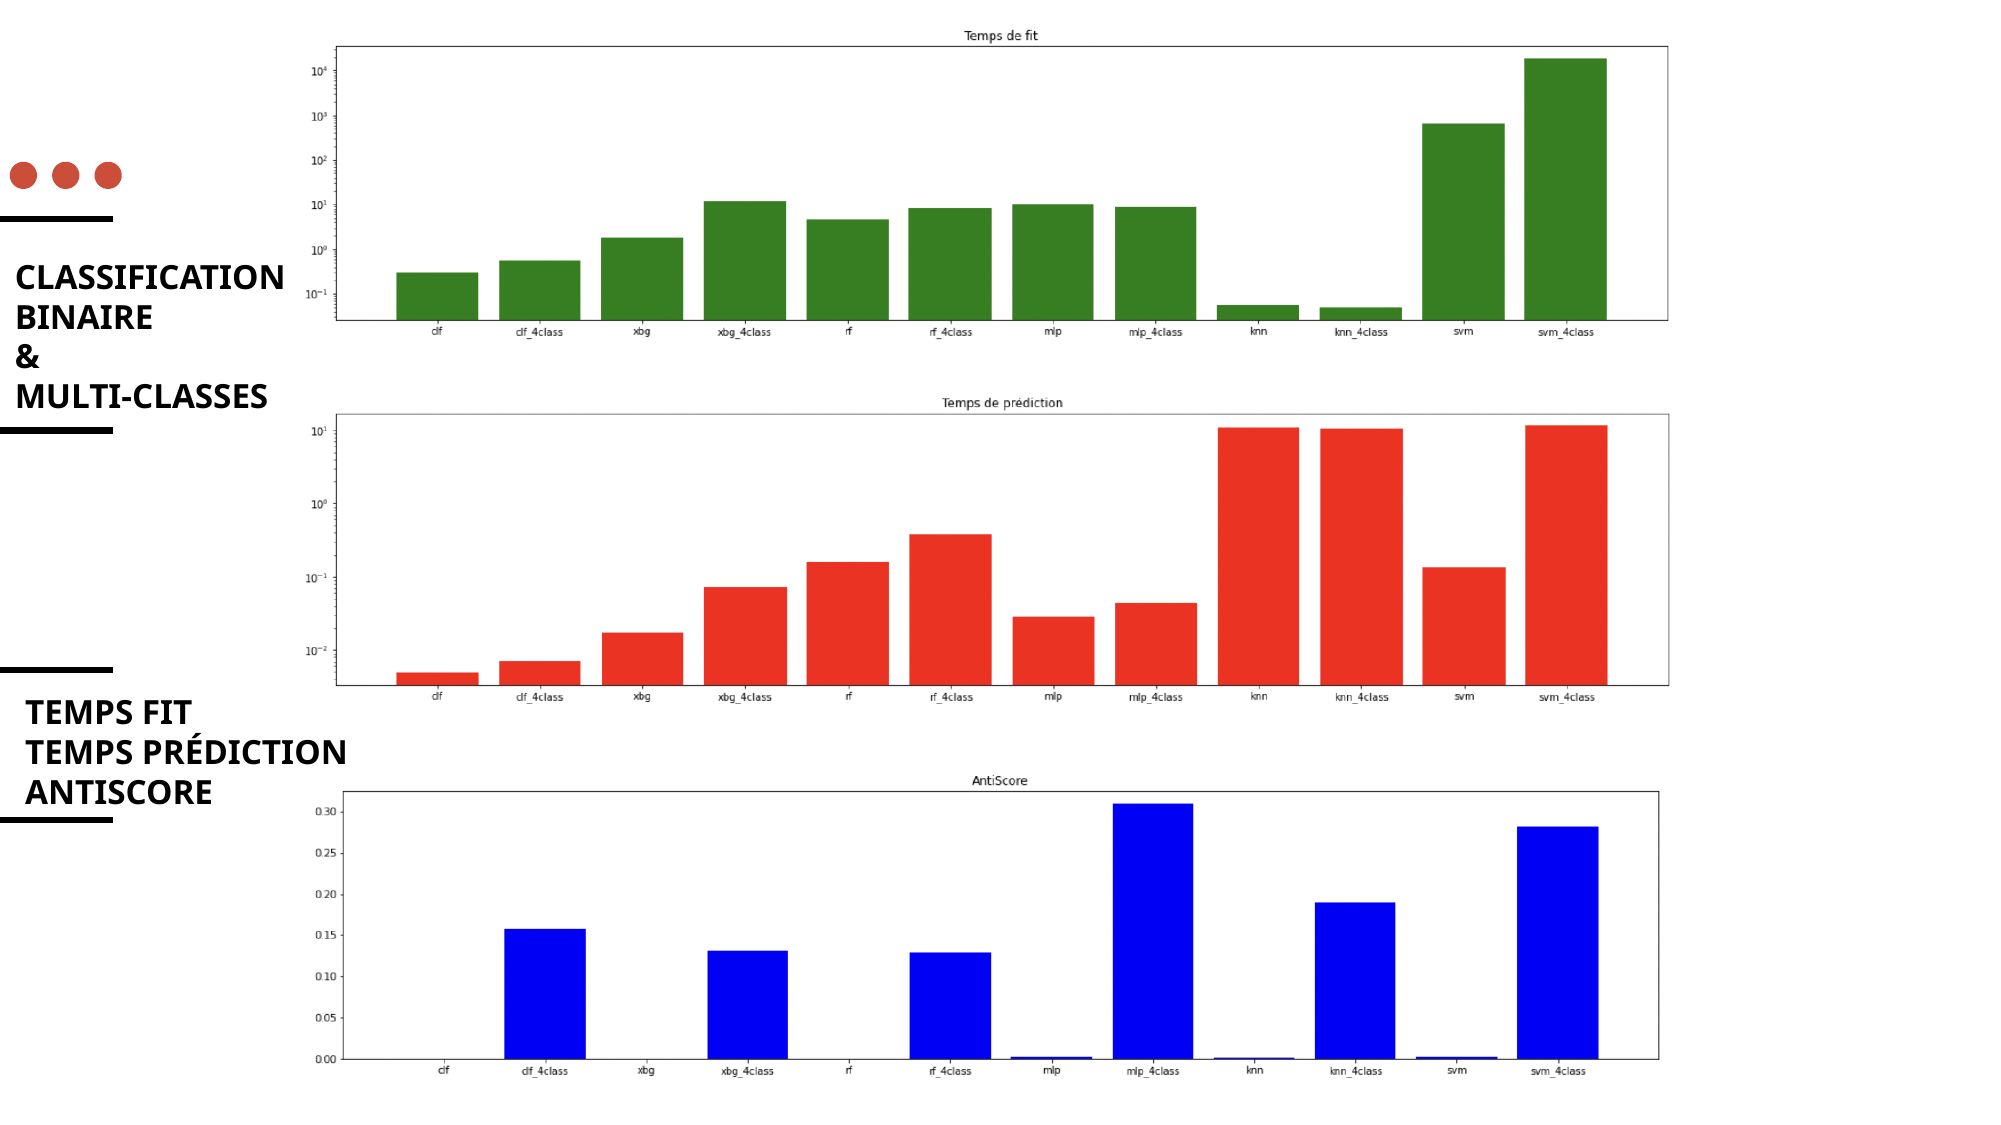

CLASSIFICATION
BINAIRE
&
MULTI-CLASSES
TEMPS FIT
TEMPS PRÉDICTION
ANTISCORE